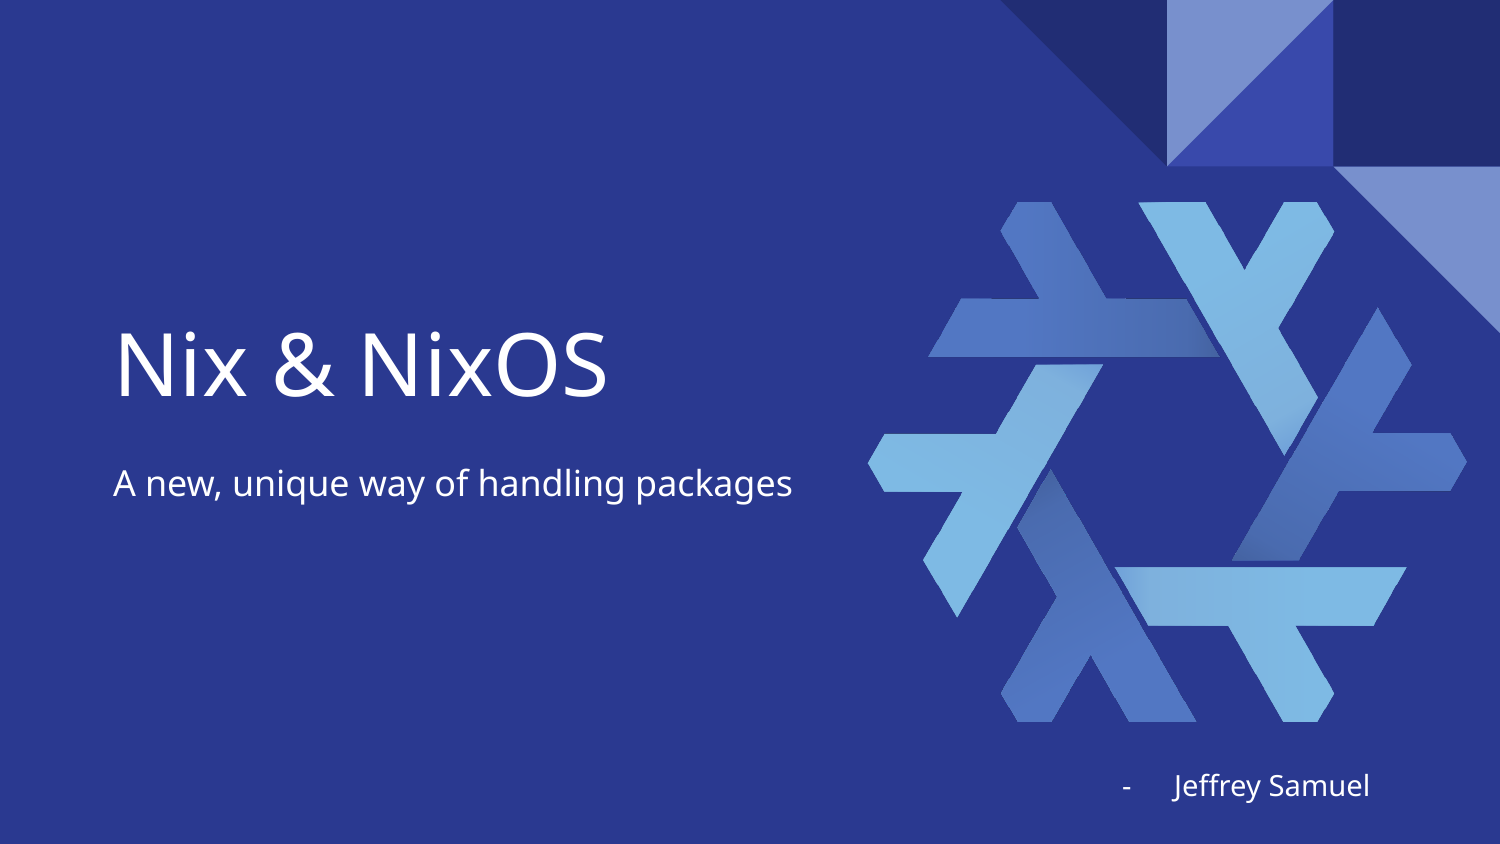

# Nix & NixOS
A new, unique way of handling packages
Jeffrey Samuel